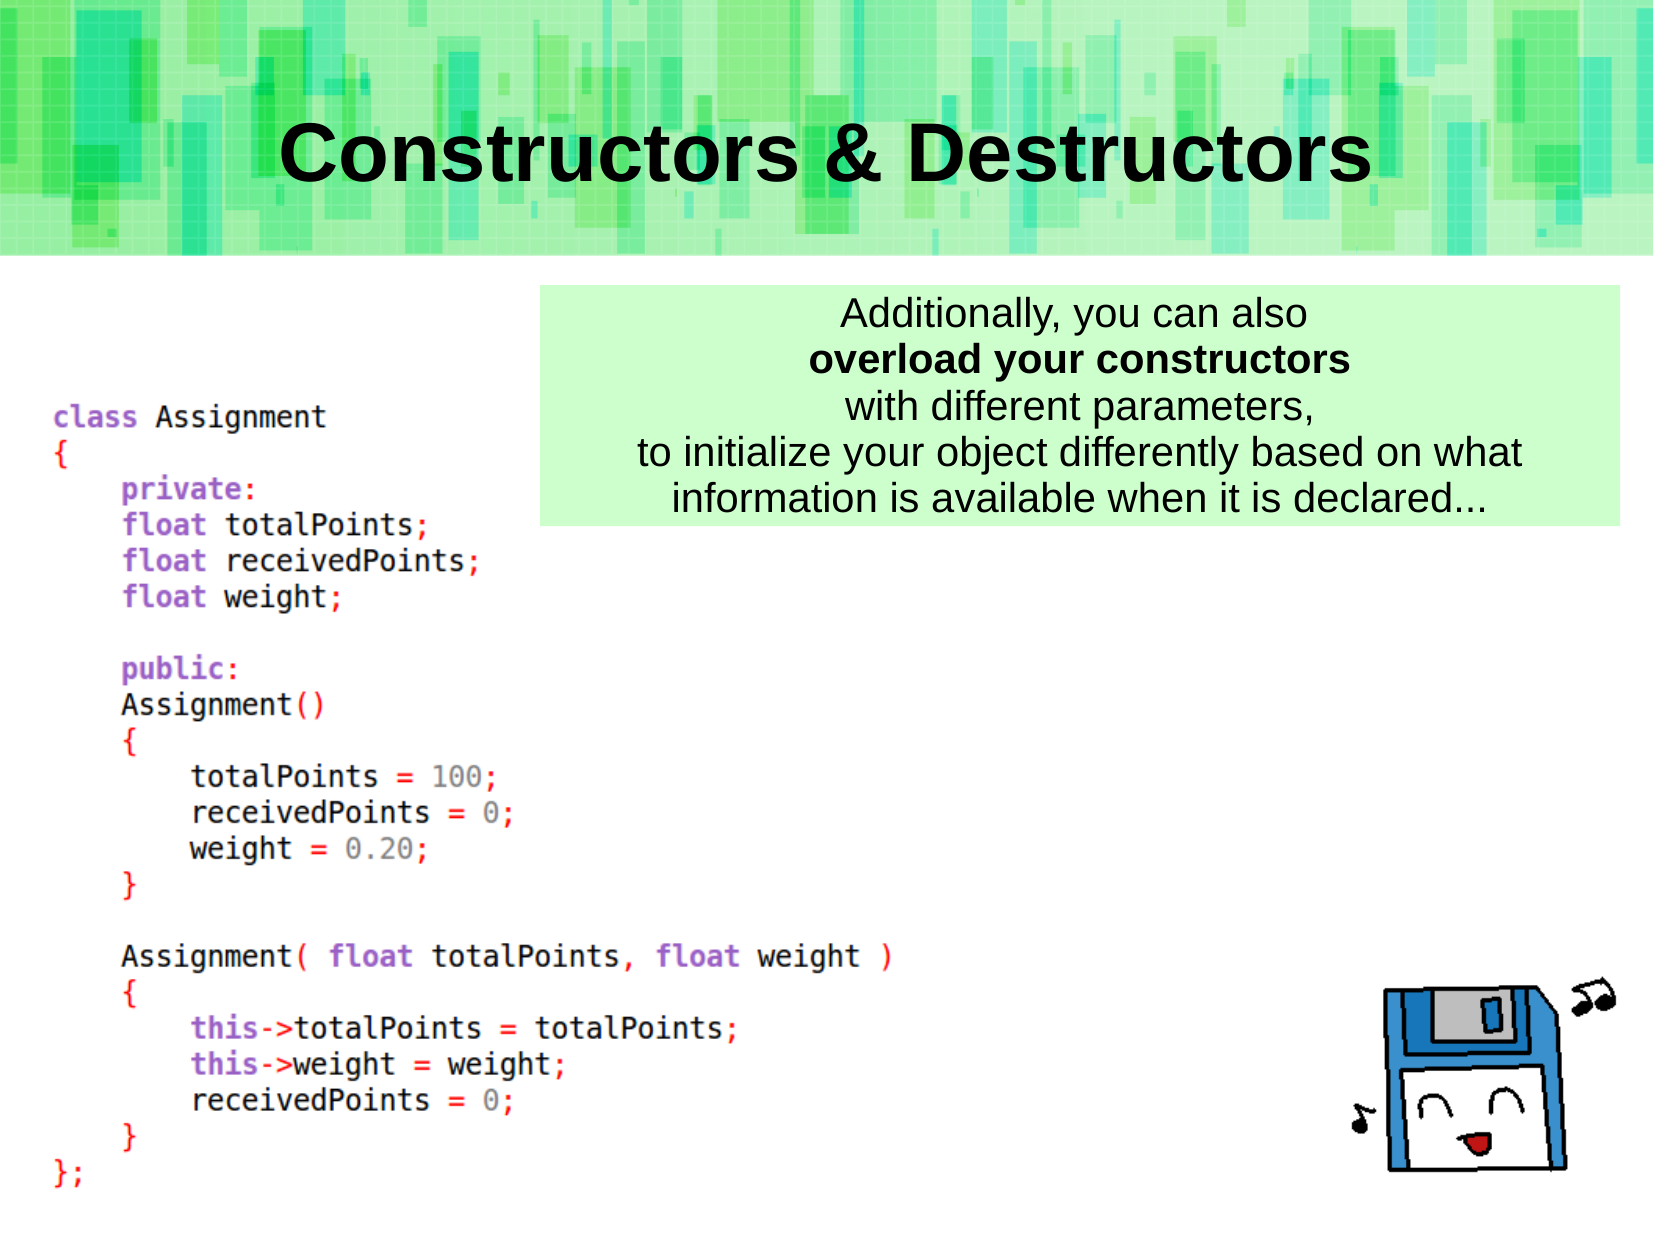

# Constructors & Destructors
Additionally, you can also
overload your constructors
with different parameters,
to initialize your object differently based on what information is available when it is declared...